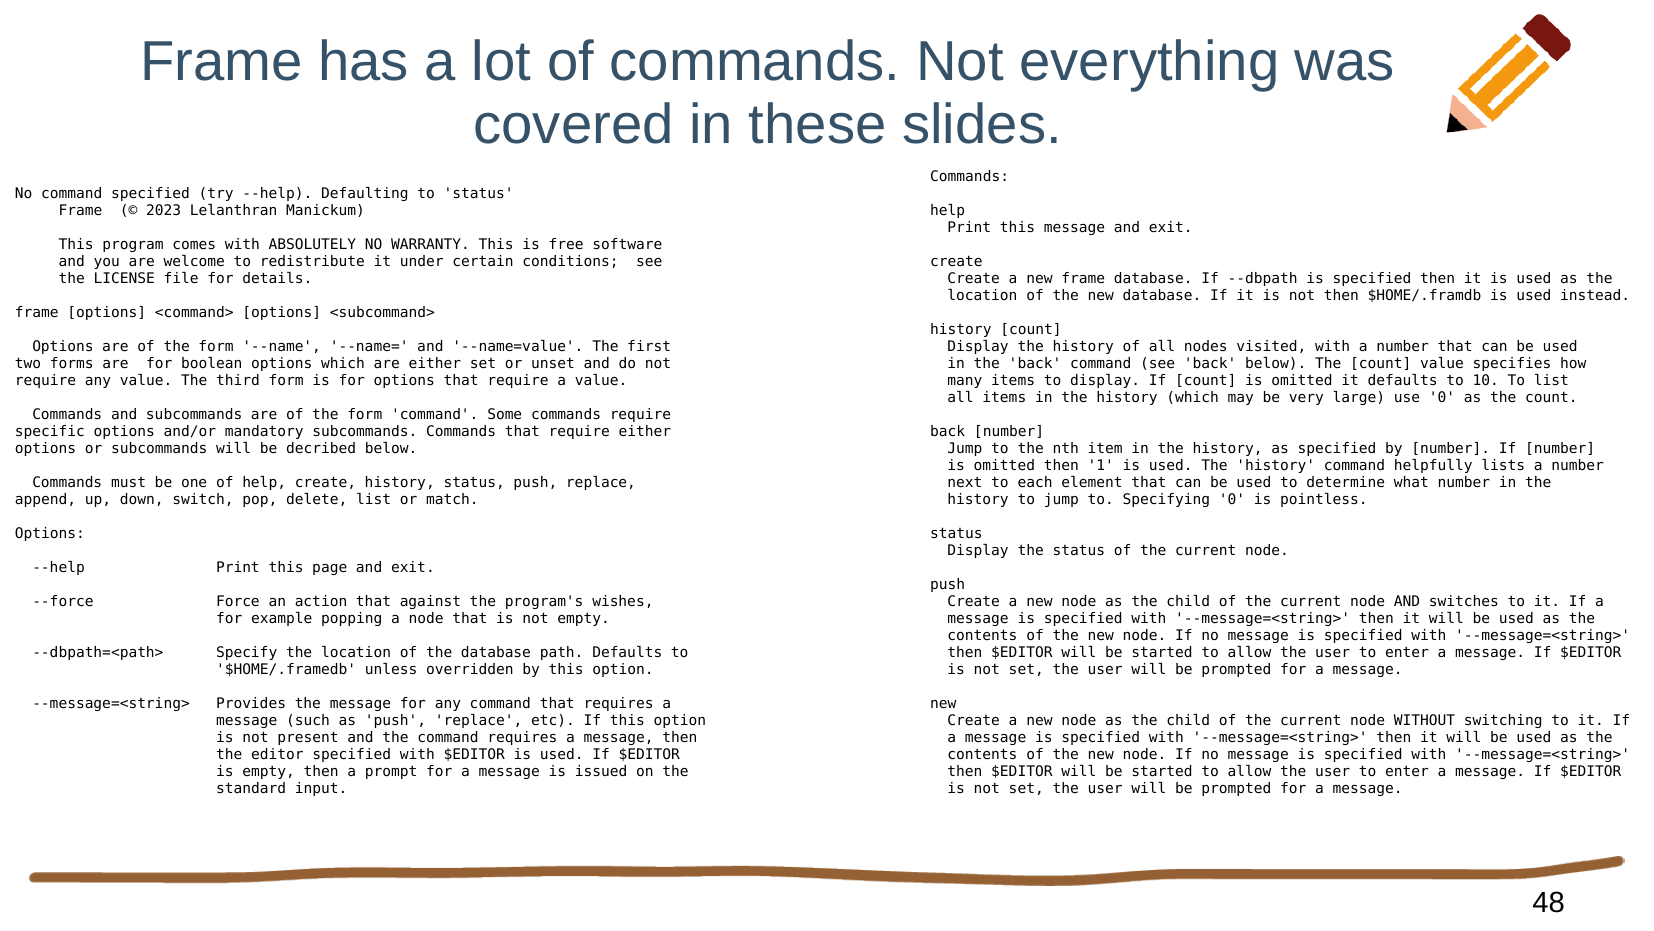

# Frame has a lot of commands. Not everything was covered in these slides.
Commands:
help
 Print this message and exit.
create
 Create a new frame database. If --dbpath is specified then it is used as the
 location of the new database. If it is not then $HOME/.framdb is used instead.
history [count]
 Display the history of all nodes visited, with a number that can be used
 in the 'back' command (see 'back' below). The [count] value specifies how
 many items to display. If [count] is omitted it defaults to 10. To list
 all items in the history (which may be very large) use '0' as the count.
back [number]
 Jump to the nth item in the history, as specified by [number]. If [number]
 is omitted then '1' is used. The 'history' command helpfully lists a number
 next to each element that can be used to determine what number in the
 history to jump to. Specifying '0' is pointless.
status
 Display the status of the current node.
push
 Create a new node as the child of the current node AND switches to it. If a
 message is specified with '--message=<string>' then it will be used as the
 contents of the new node. If no message is specified with '--message=<string>'
 then $EDITOR will be started to allow the user to enter a message. If $EDITOR
 is not set, the user will be prompted for a message.
new
 Create a new node as the child of the current node WITHOUT switching to it. If
 a message is specified with '--message=<string>' then it will be used as the
 contents of the new node. If no message is specified with '--message=<string>'
 then $EDITOR will be started to allow the user to enter a message. If $EDITOR
 is not set, the user will be prompted for a message.
No command specified (try --help). Defaulting to 'status'
 Frame (© 2023 Lelanthran Manickum)
 This program comes with ABSOLUTELY NO WARRANTY. This is free software
 and you are welcome to redistribute it under certain conditions; see
 the LICENSE file for details.
frame [options] <command> [options] <subcommand>
 Options are of the form '--name', '--name=' and '--name=value'. The first
two forms are for boolean options which are either set or unset and do not
require any value. The third form is for options that require a value.
 Commands and subcommands are of the form 'command'. Some commands require
specific options and/or mandatory subcommands. Commands that require either
options or subcommands will be decribed below.
 Commands must be one of help, create, history, status, push, replace,
append, up, down, switch, pop, delete, list or match.
Options:
 --help Print this page and exit.
 --force Force an action that against the program's wishes,
 for example popping a node that is not empty.
 --dbpath=<path> Specify the location of the database path. Defaults to
 '$HOME/.framedb' unless overridden by this option.
 --message=<string> Provides the message for any command that requires a
 message (such as 'push', 'replace', etc). If this option
 is not present and the command requires a message, then
 the editor specified with $EDITOR is used. If $EDITOR
 is empty, then a prompt for a message is issued on the
 standard input.
48